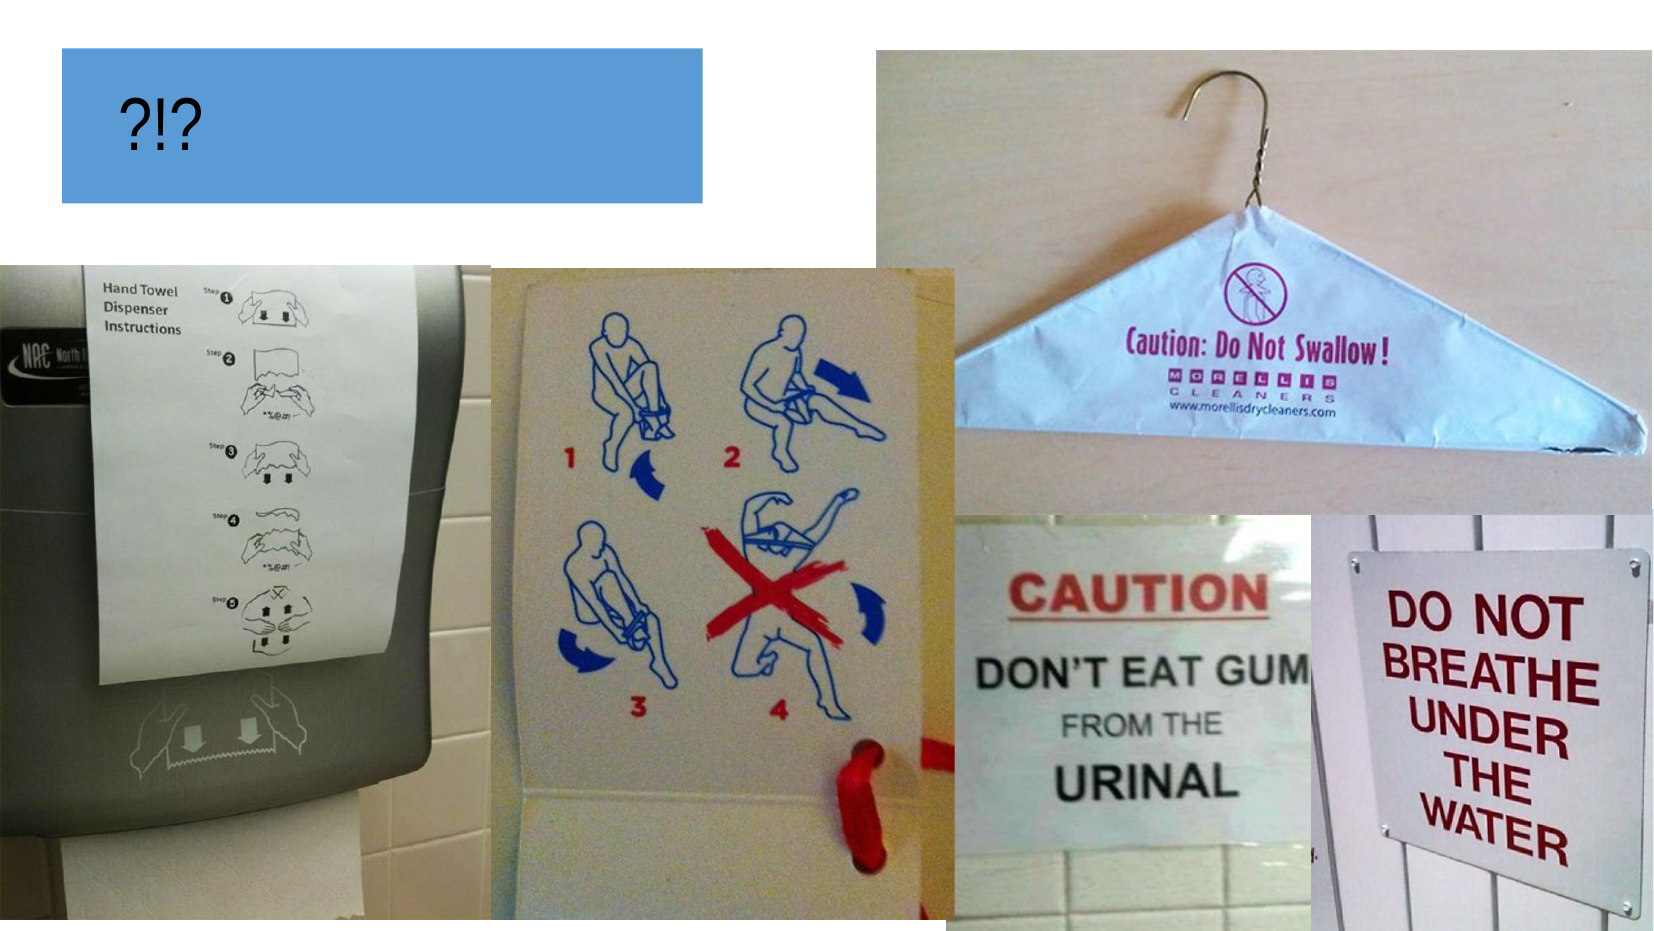

?!?
#
© 2003 Prentice Hall Inc. All rights reserved.
2–28